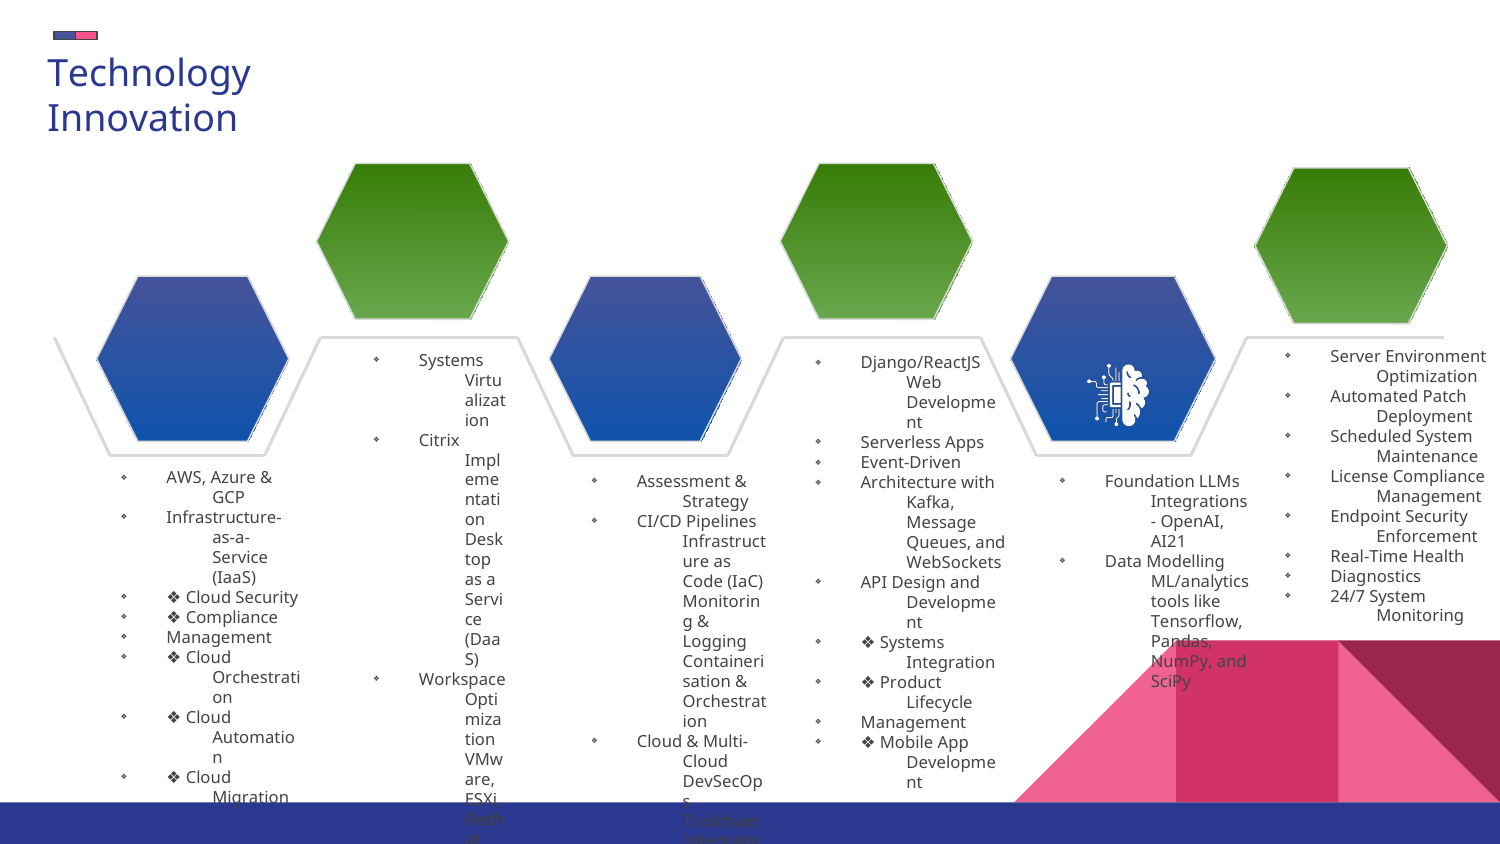

Technology Innovation
Server Environment Optimization
Automated Patch Deployment
Scheduled System Maintenance
License Compliance Management
Endpoint Security Enforcement
Real-Time Health
Diagnostics
24/7 System Monitoring
Django/ReactJS Web Development
Serverless Apps
Event-Driven
Architecture with Kafka, Message Queues, and WebSockets
API Design and Development
❖ Systems Integration
❖ Product Lifecycle
Management
❖ Mobile App Development
Systems Virtualization
Citrix Implementation Desktop as a Service (DaaS)
Workspace Optimization VMware, ESXi, Redhat
Assessment & Strategy
CI/CD Pipelines Infrastructure as Code (IaC) Monitoring & Logging Containerisation & Orchestration
Cloud & Multi-Cloud DevSecOps Toolchain Integration
Foundation LLMs Integrations - OpenAI, AI21
Data Modelling ML/analytics tools like Tensorflow, Pandas, NumPy, and SciPy
AWS, Azure & GCP
Infrastructure-as-a-Service (IaaS)
❖ Cloud Security
❖ Compliance
Management
❖ Cloud Orchestration
❖ Cloud Automation
❖ Cloud Migration